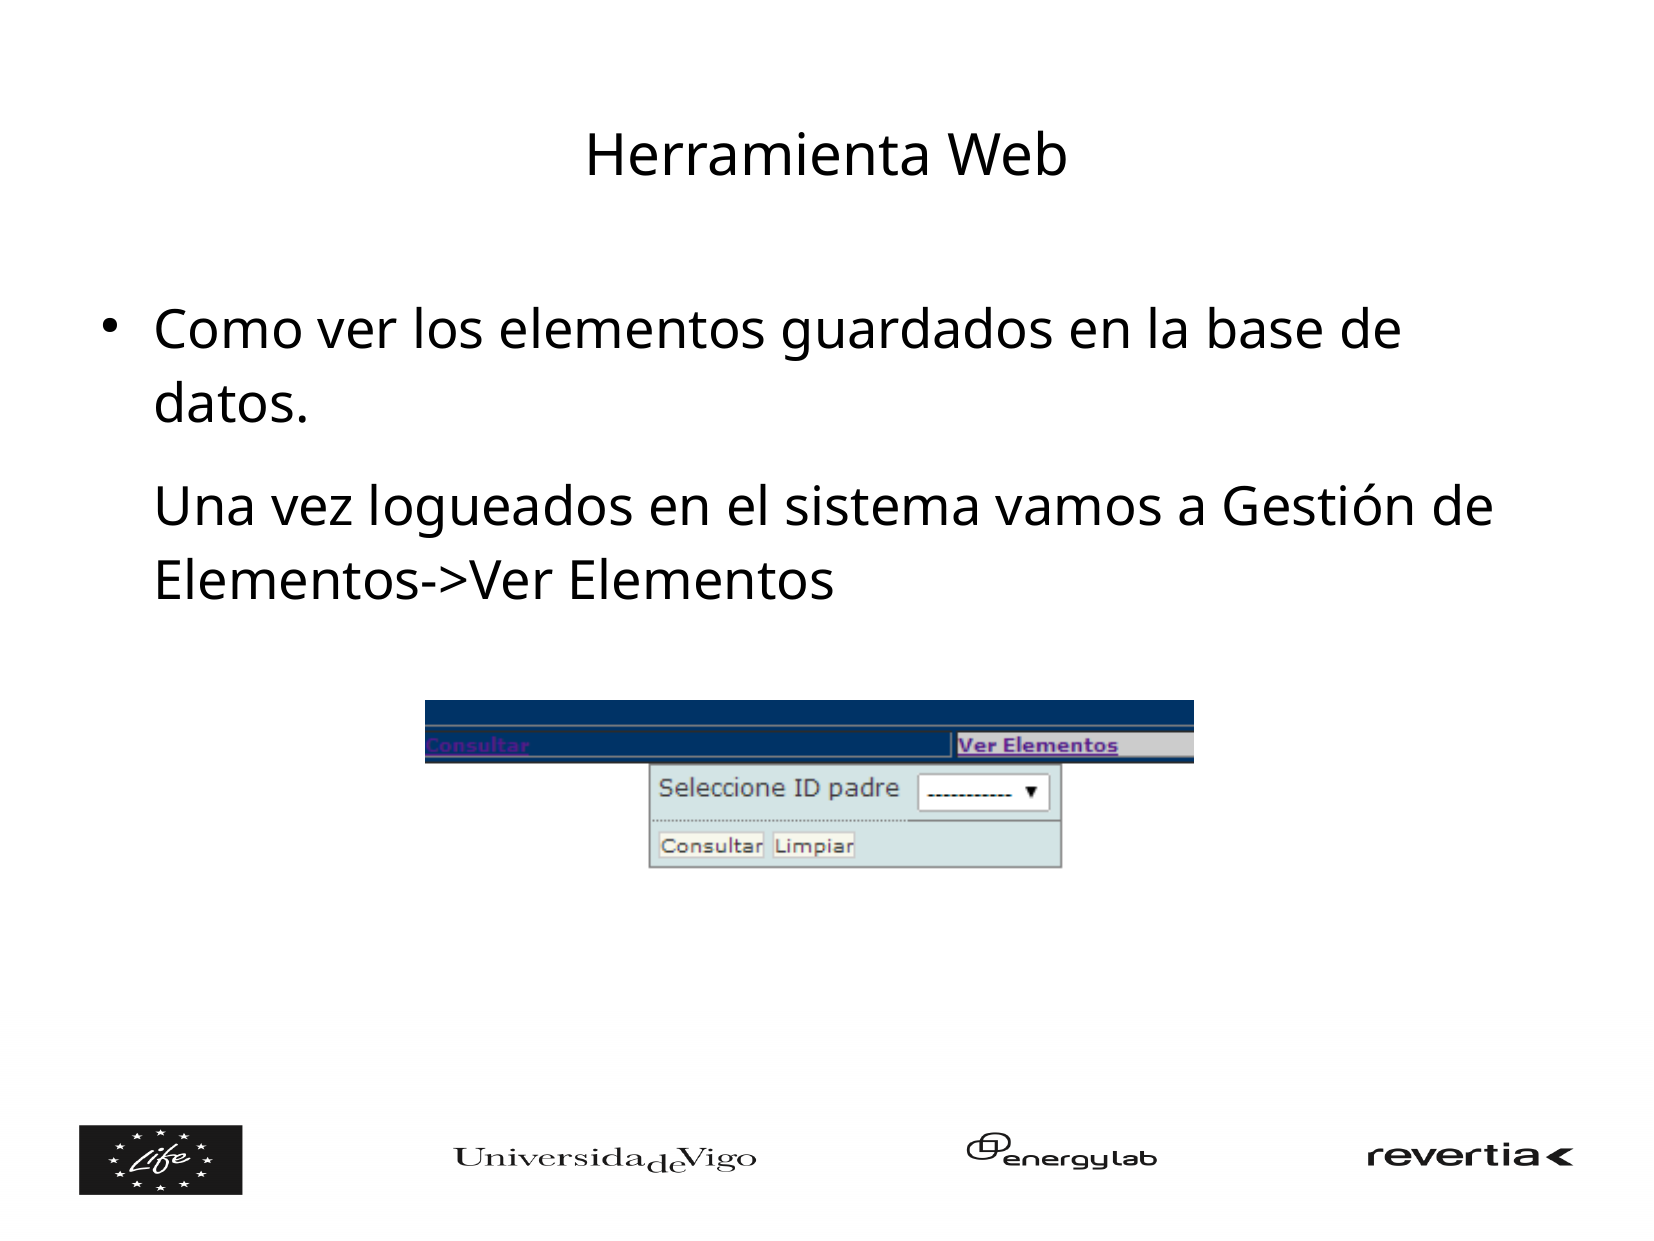

# Herramienta Web
Como ver los elementos guardados en la base de datos.
Una vez logueados en el sistema vamos a Gestión de Elementos->Ver Elementos